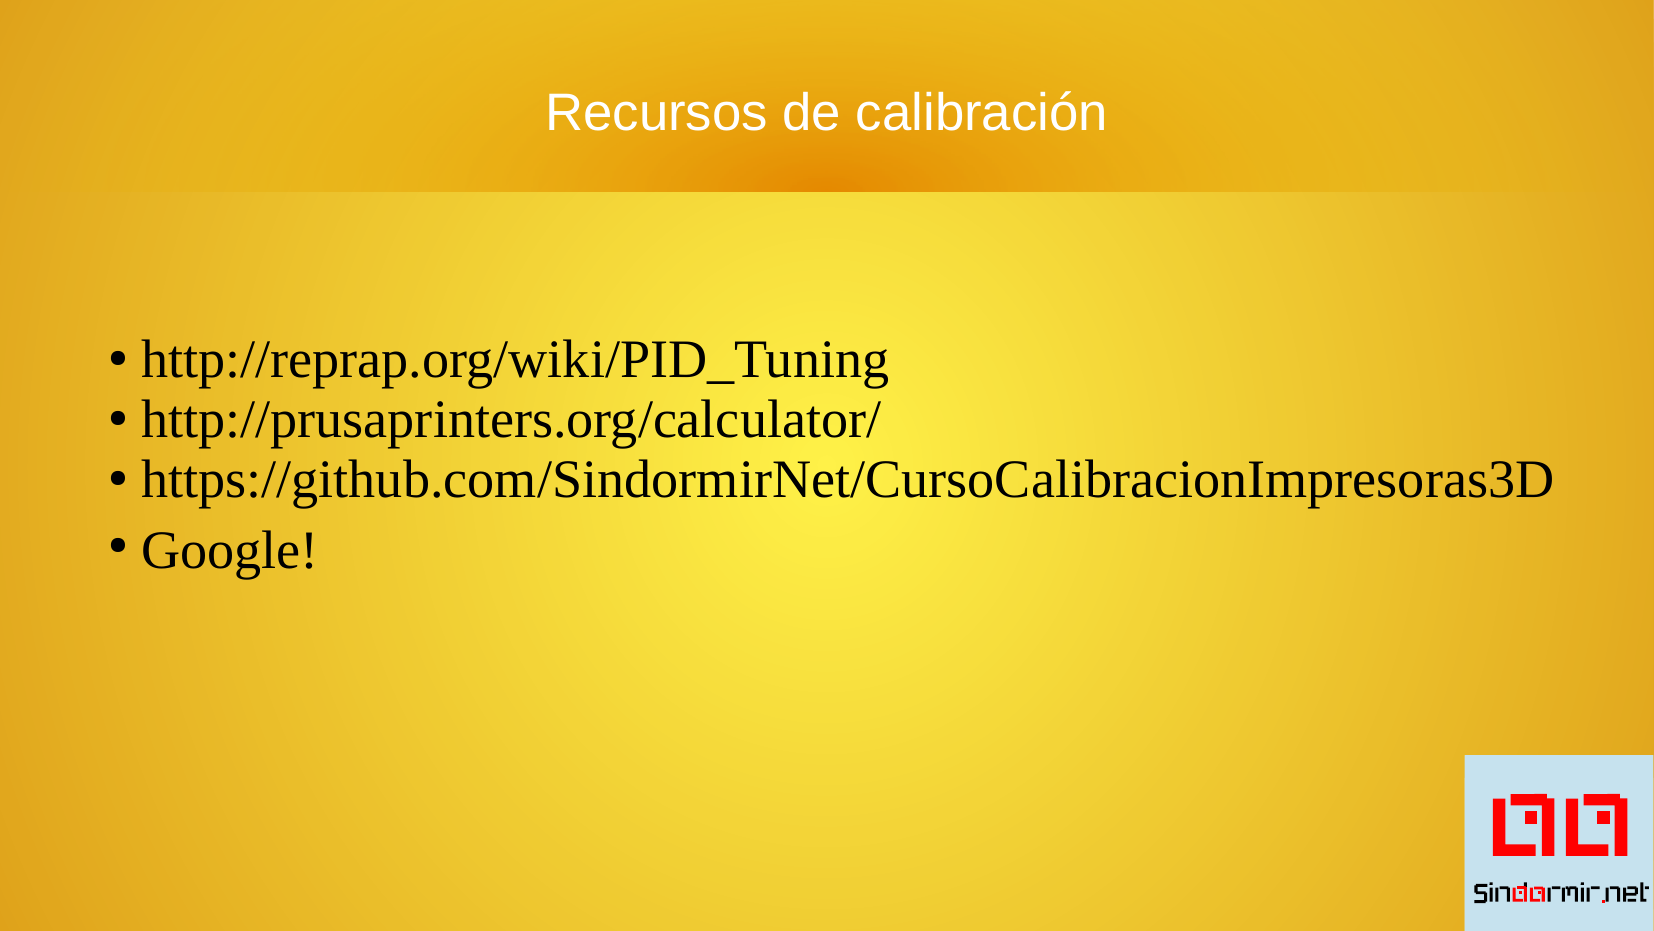

# Recursos de calibración
 http://reprap.org/wiki/PID_Tuning
 http://prusaprinters.org/calculator/
 https://github.com/SindormirNet/CursoCalibracionImpresoras3D
 Google!